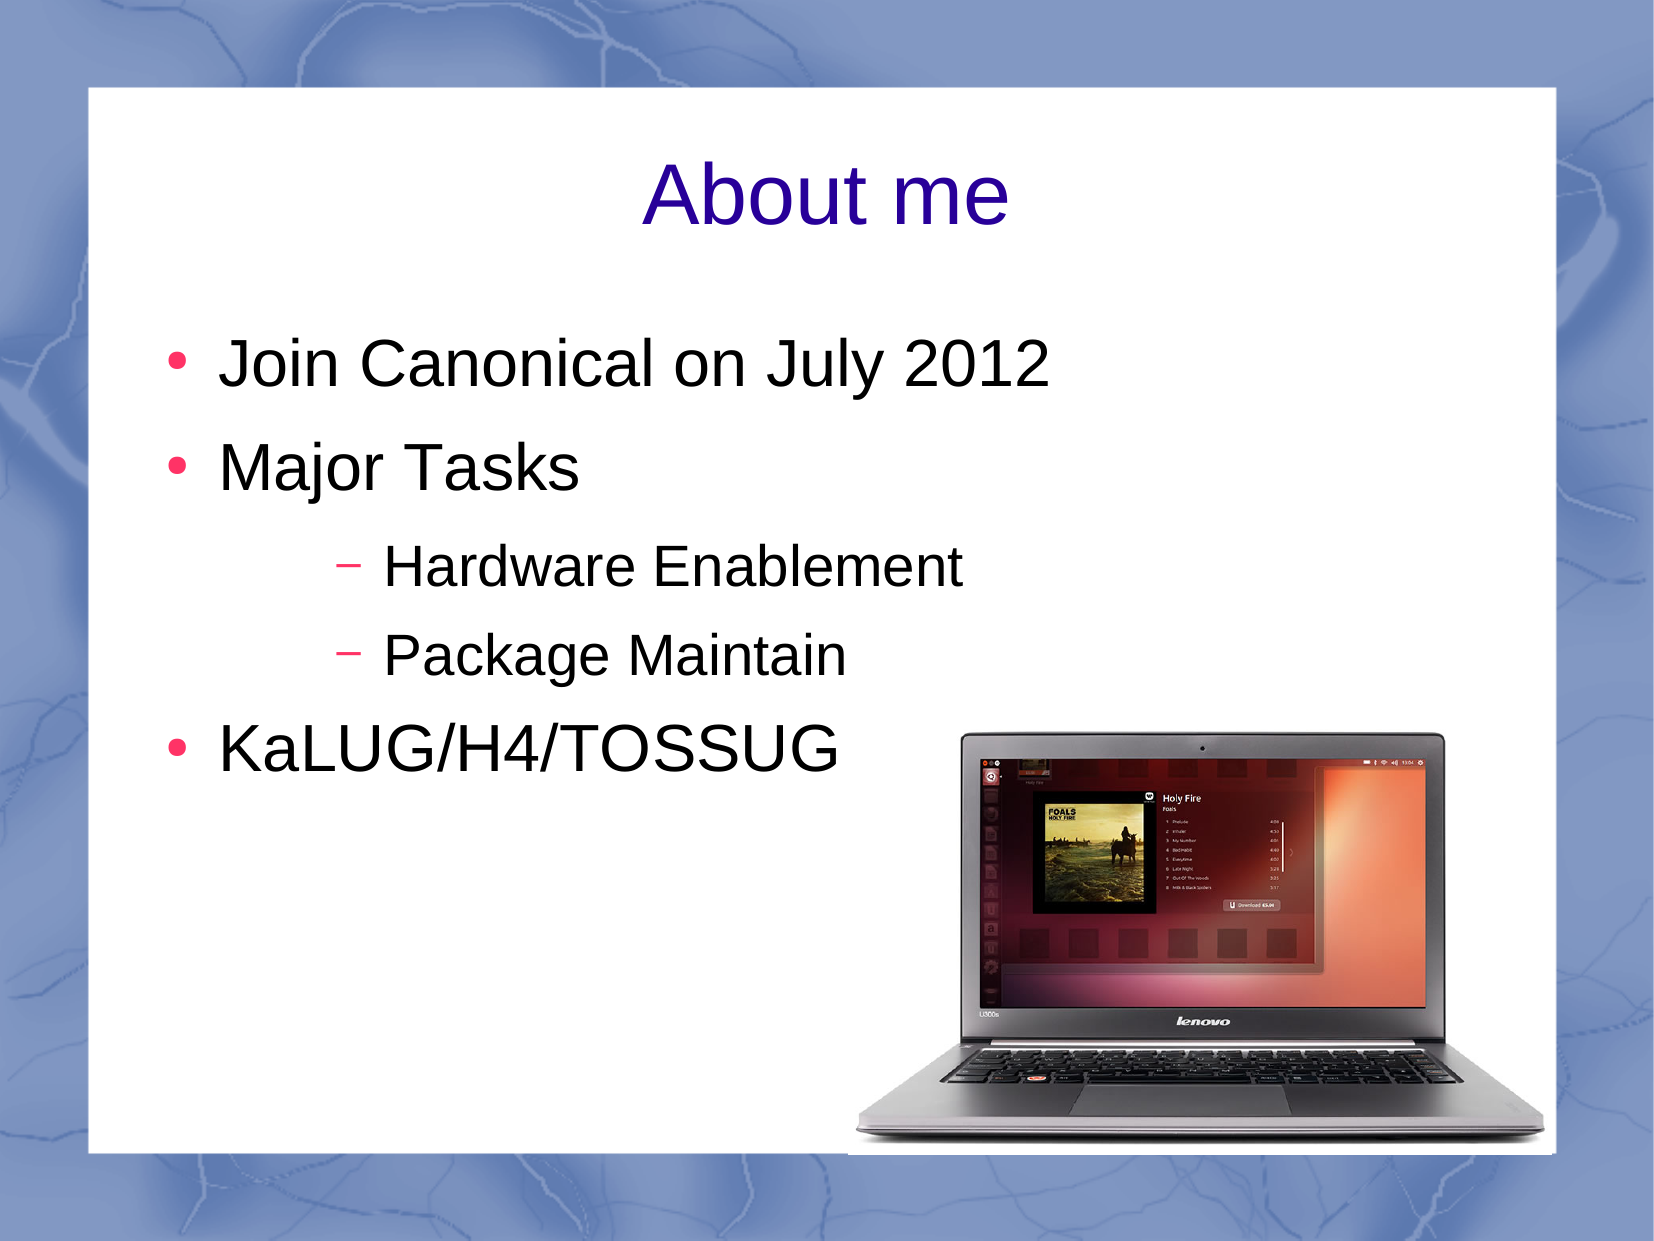

# About me
Join Canonical on July 2012
Major Tasks
Hardware Enablement
Package Maintain
KaLUG/H4/TOSSUG